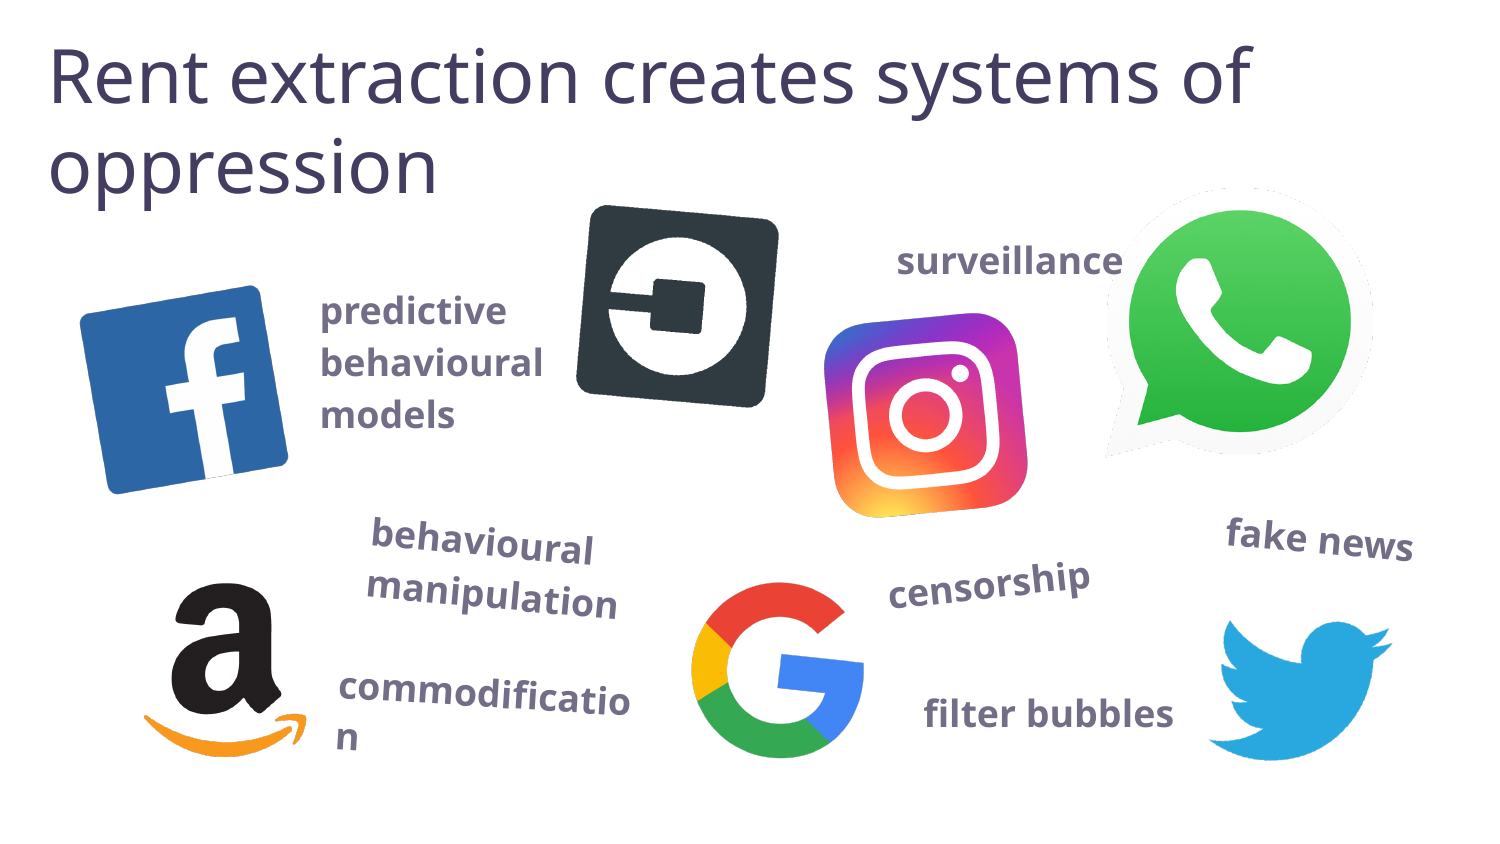

# Rent extraction creates systems of oppression
surveillance
predictive behavioural models
fake news
behavioural manipulation
censorship
commodification
filter bubbles